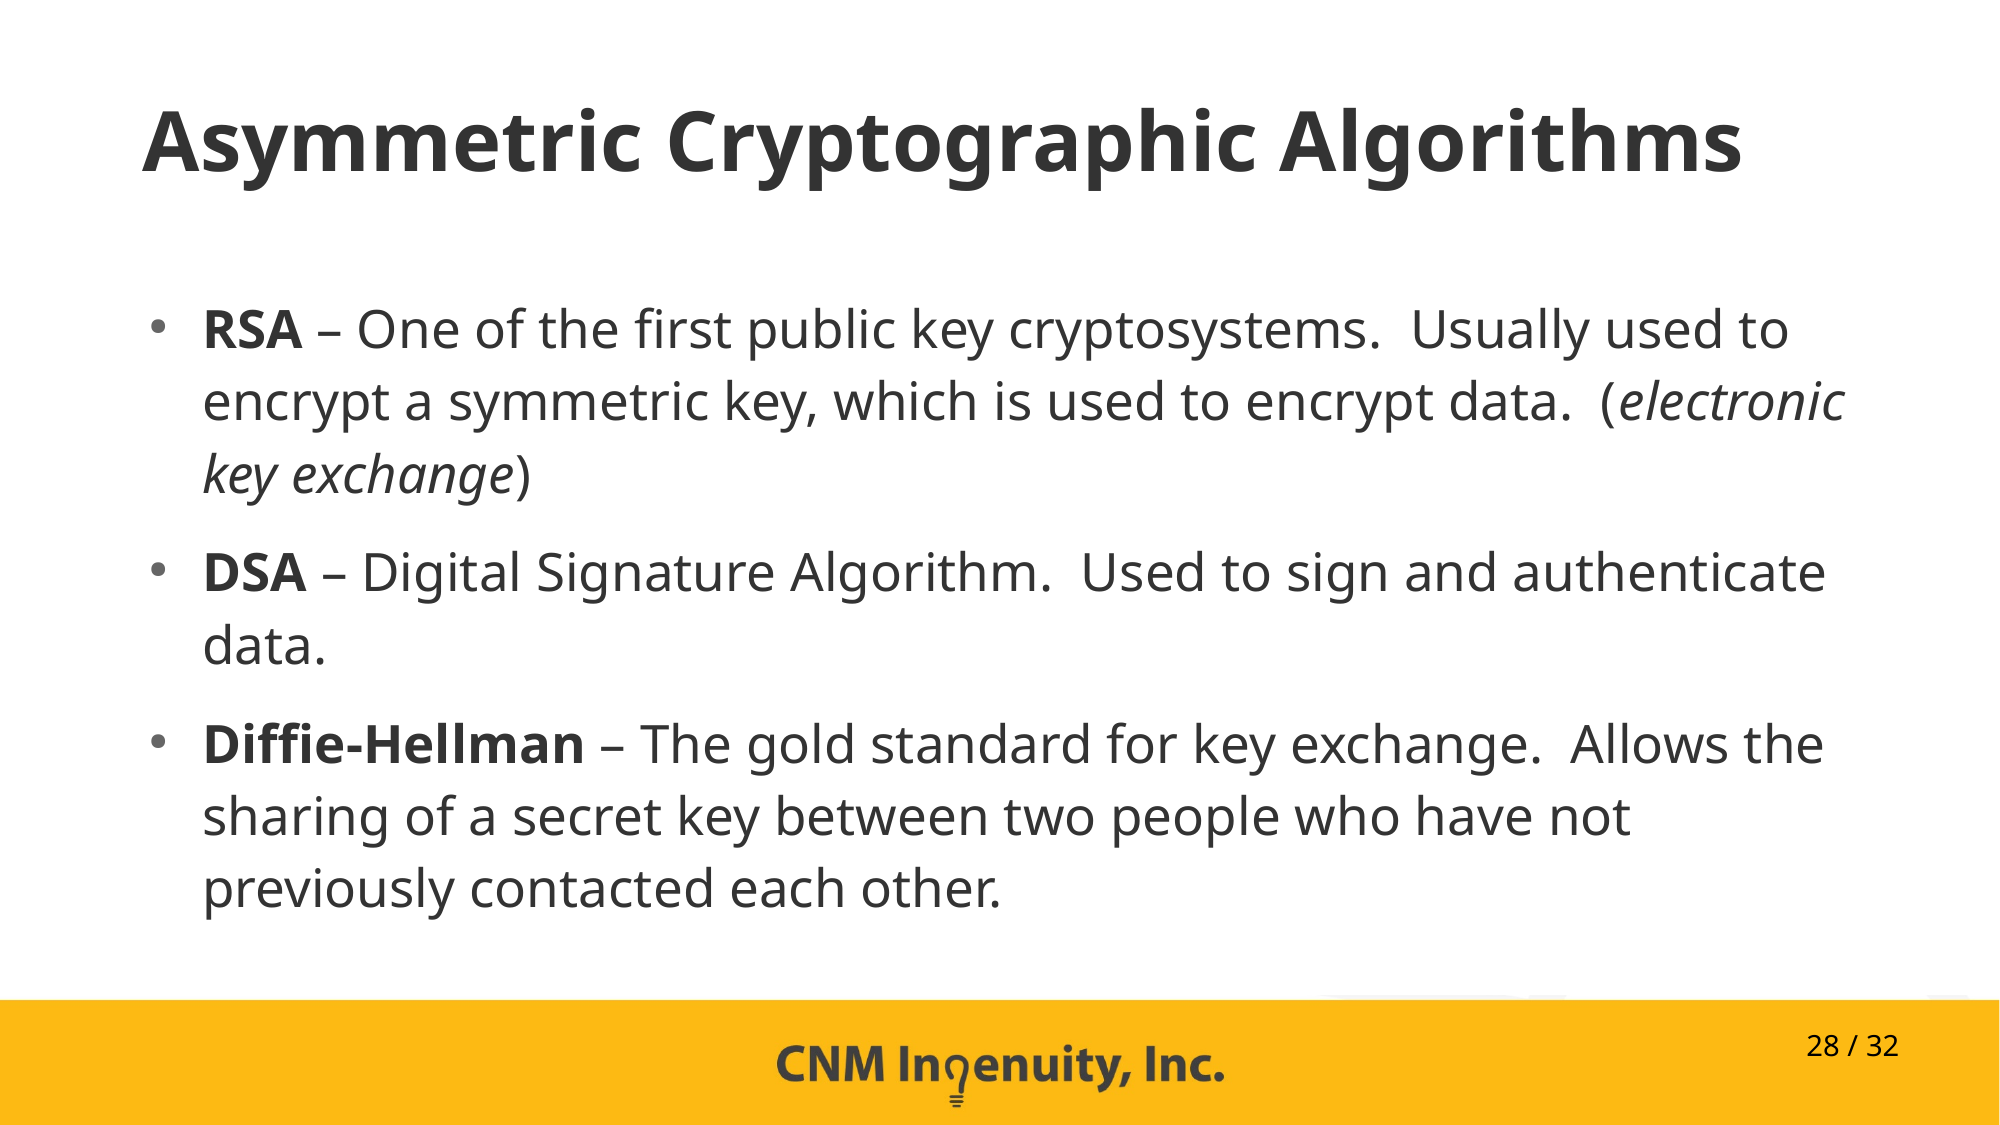

# Asymmetric Cryptographic Algorithms
RSA – One of the first public key cryptosystems. Usually used to encrypt a symmetric key, which is used to encrypt data. (electronic key exchange)
DSA – Digital Signature Algorithm. Used to sign and authenticate data.
Diffie-Hellman – The gold standard for key exchange. Allows the sharing of a secret key between two people who have not previously contacted each other.
28